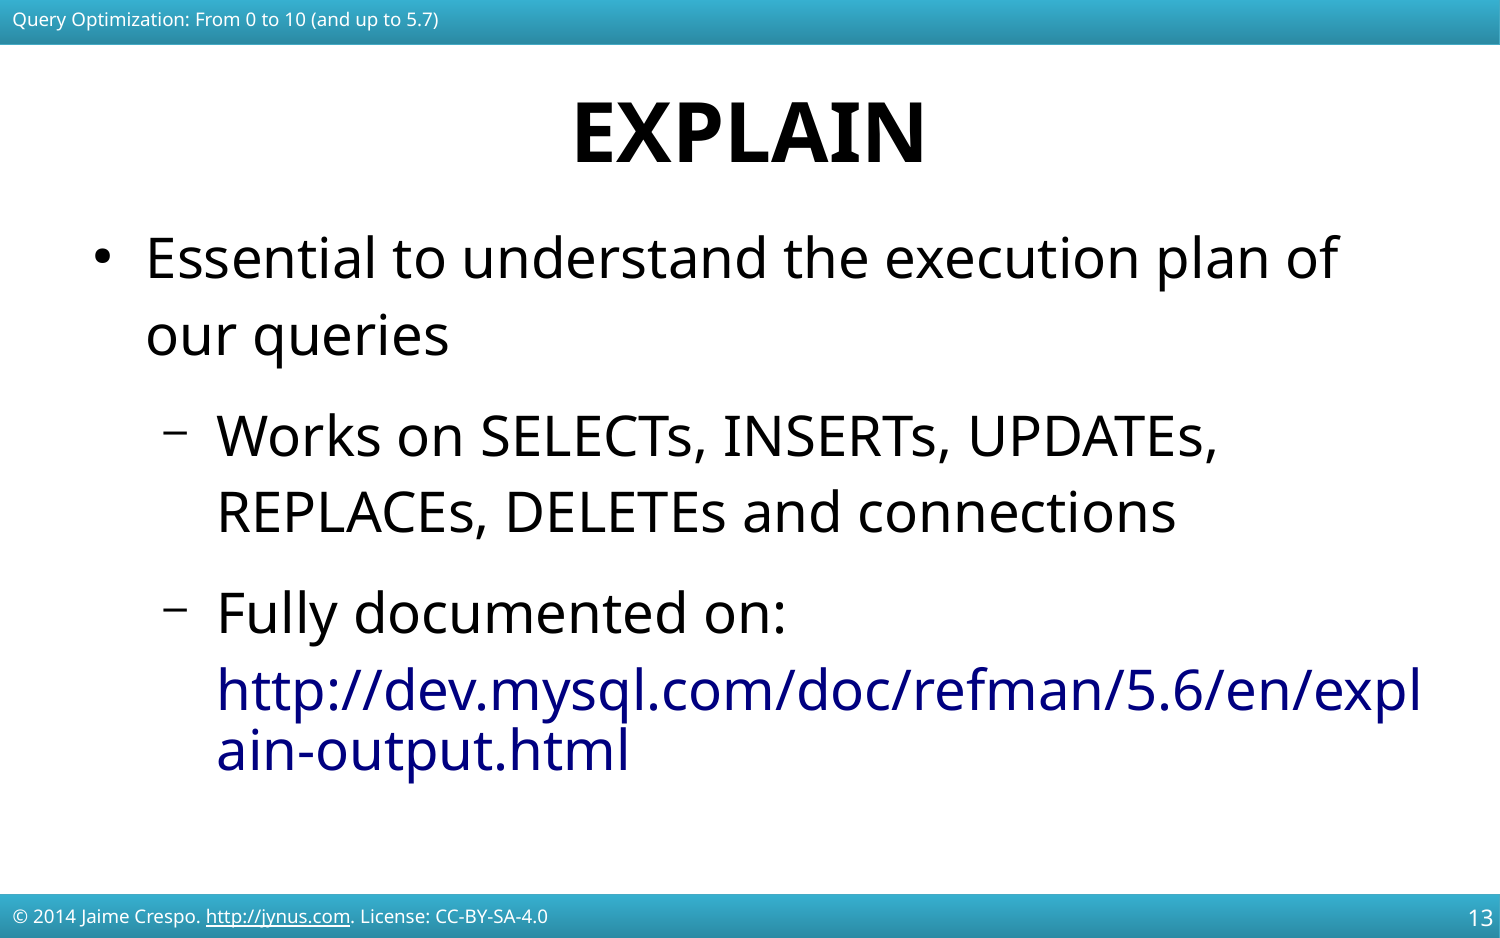

# EXPLAIN
Essential to understand the execution plan of our queries
Works on SELECTs, INSERTs, UPDATEs, REPLACEs, DELETEs and connections
Fully documented on: http://dev.mysql.com/doc/refman/5.6/en/explain-output.html